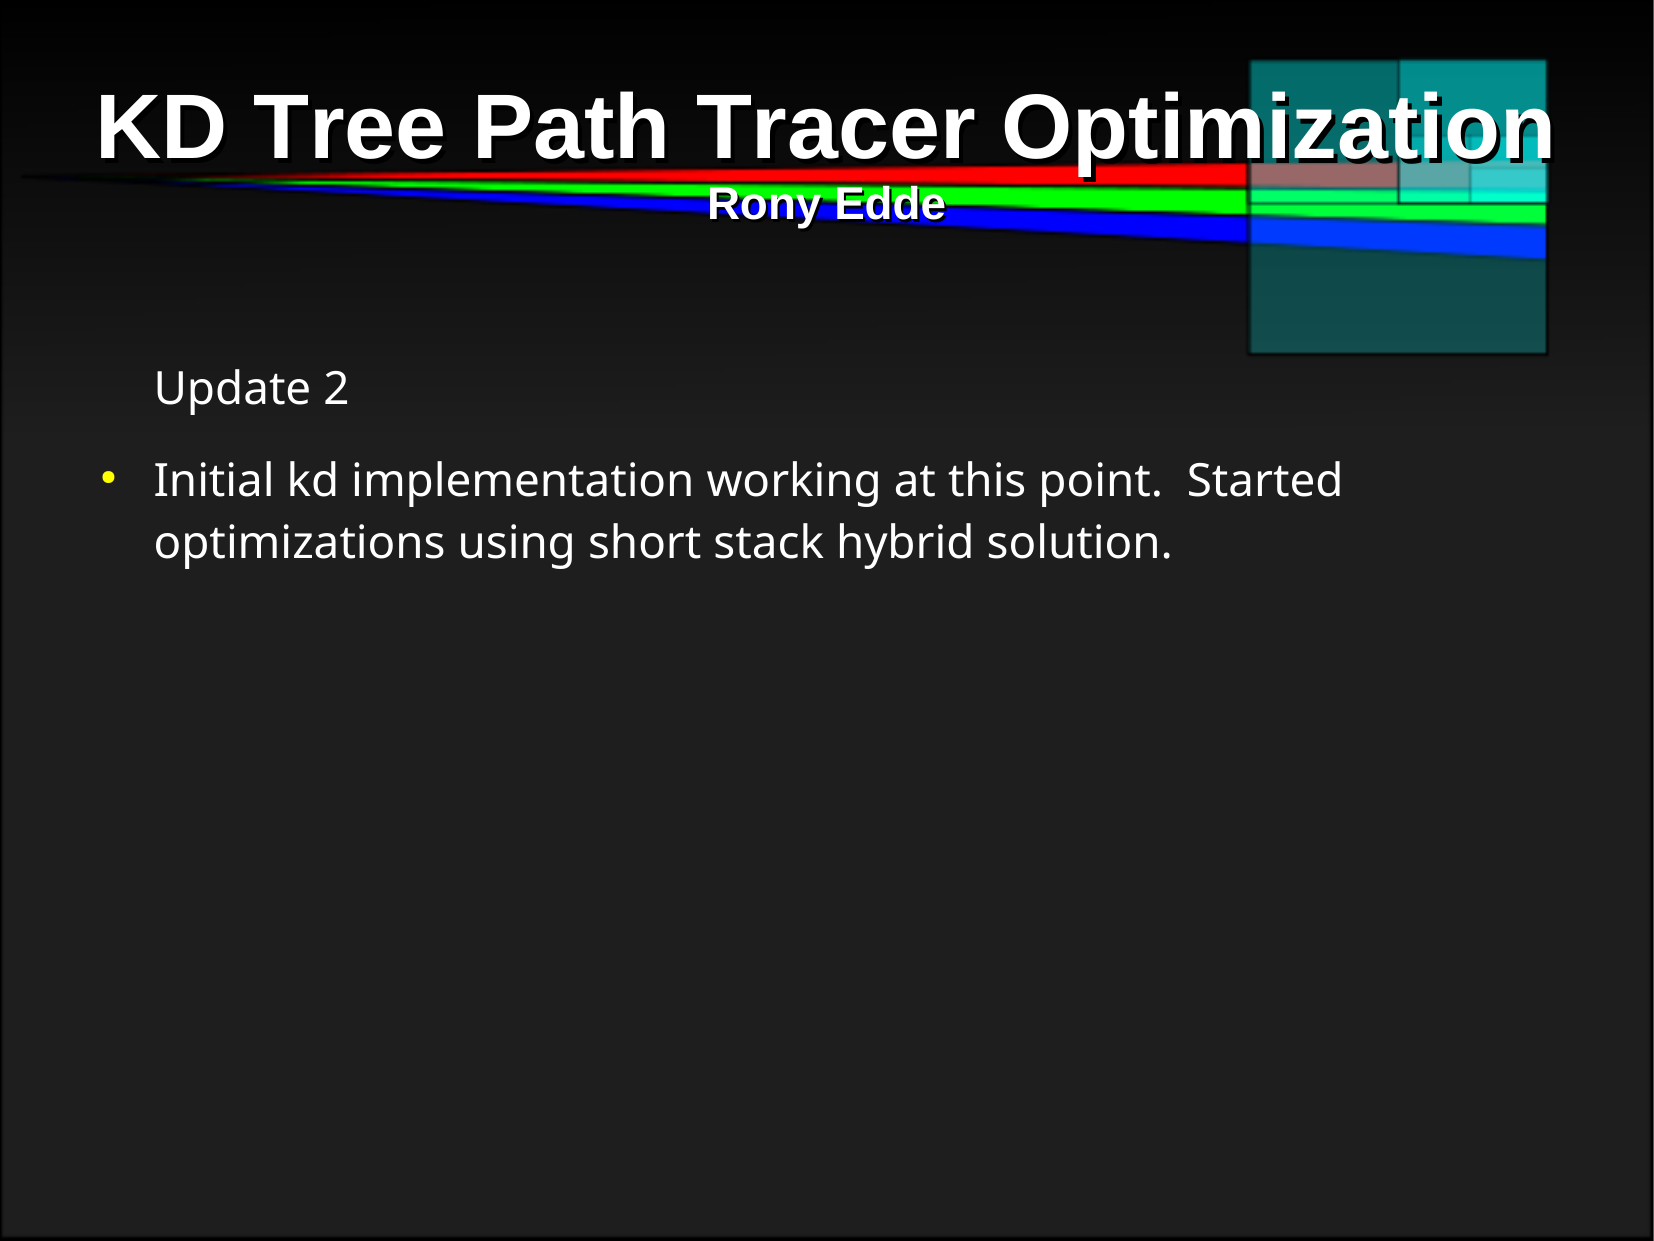

KD Tree Path Tracer Optimization
Rony Edde
# Update 2
Initial kd implementation working at this point. Started optimizations using short stack hybrid solution.